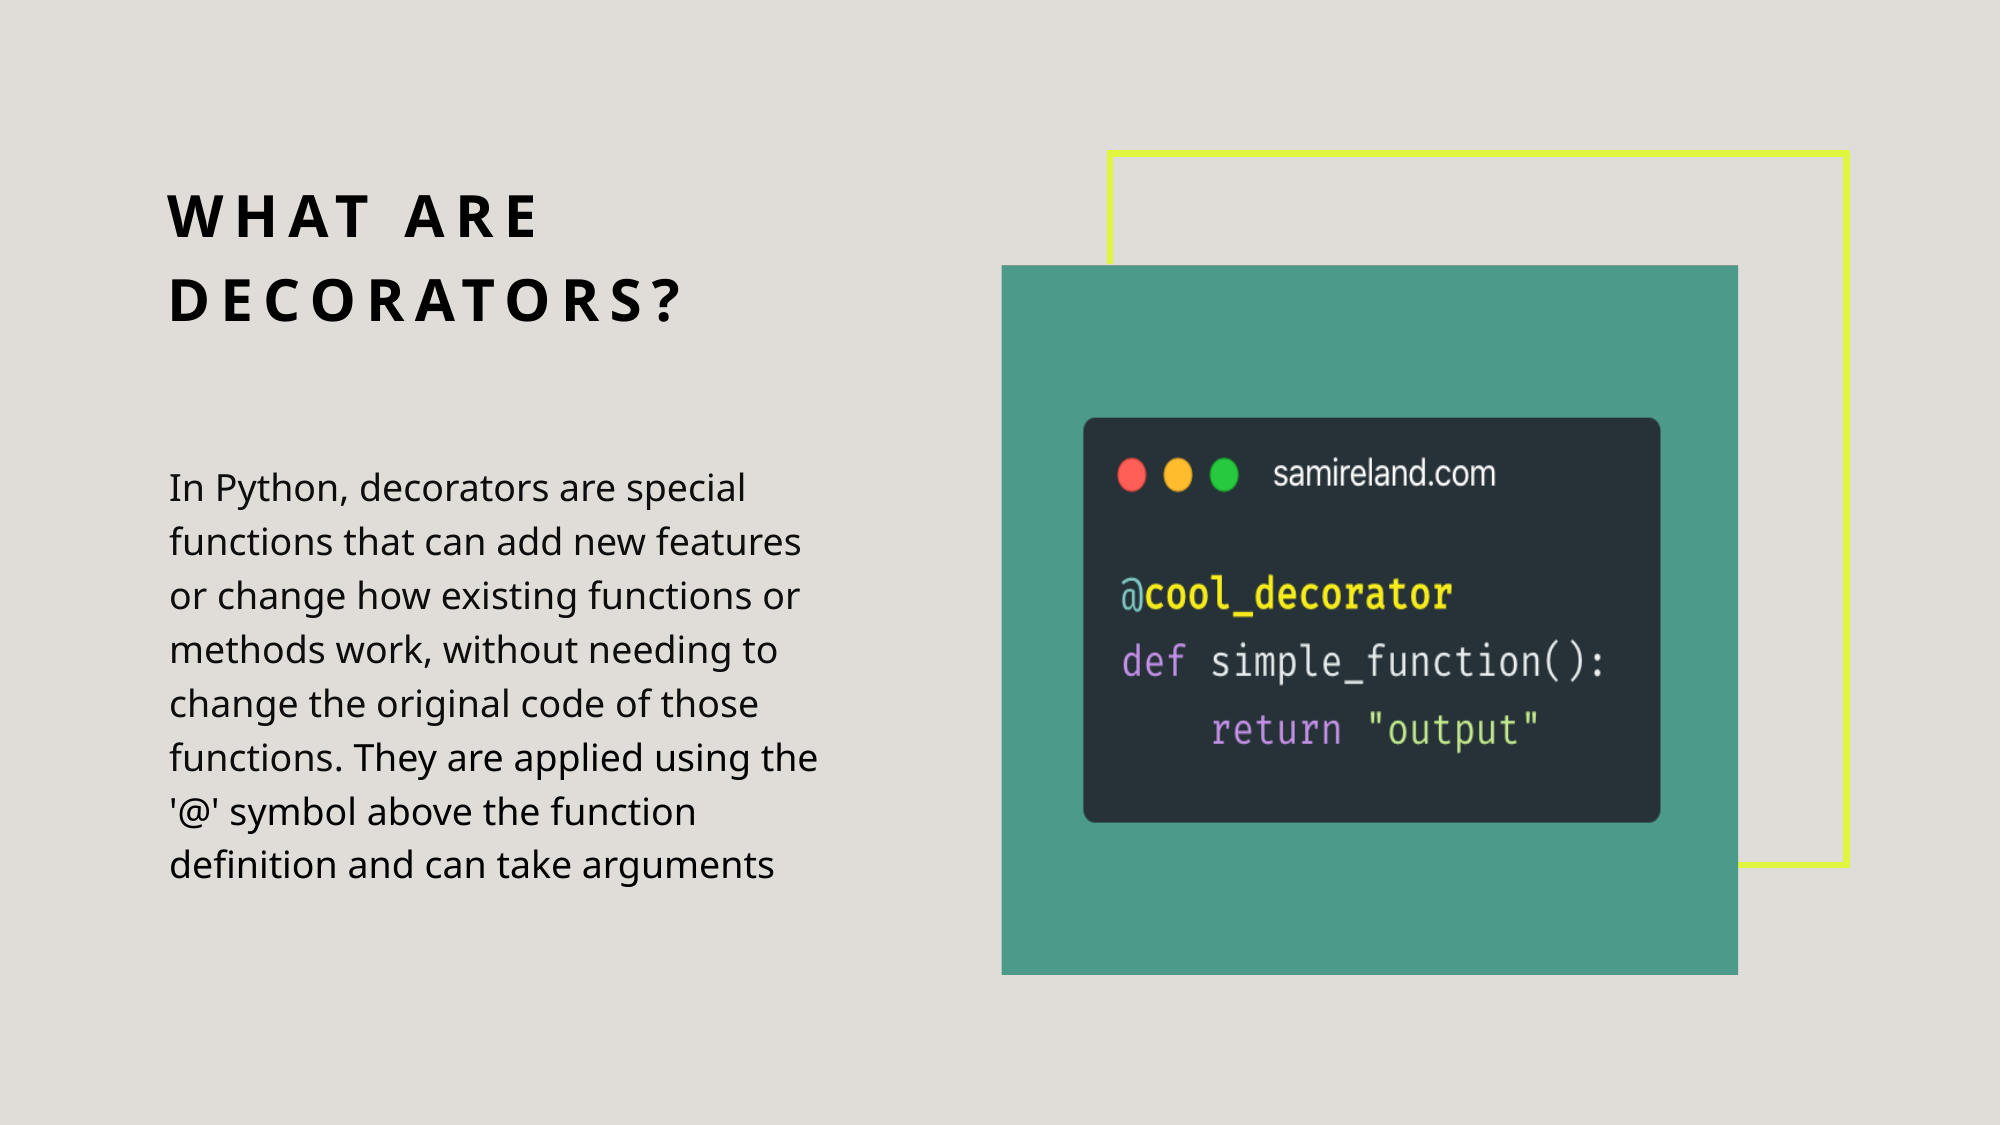

# What are decorators?
In Python, decorators are special functions that can add new features or change how existing functions or methods work, without needing to change the original code of those functions. They are applied using the '@' symbol above the function definition and can take arguments